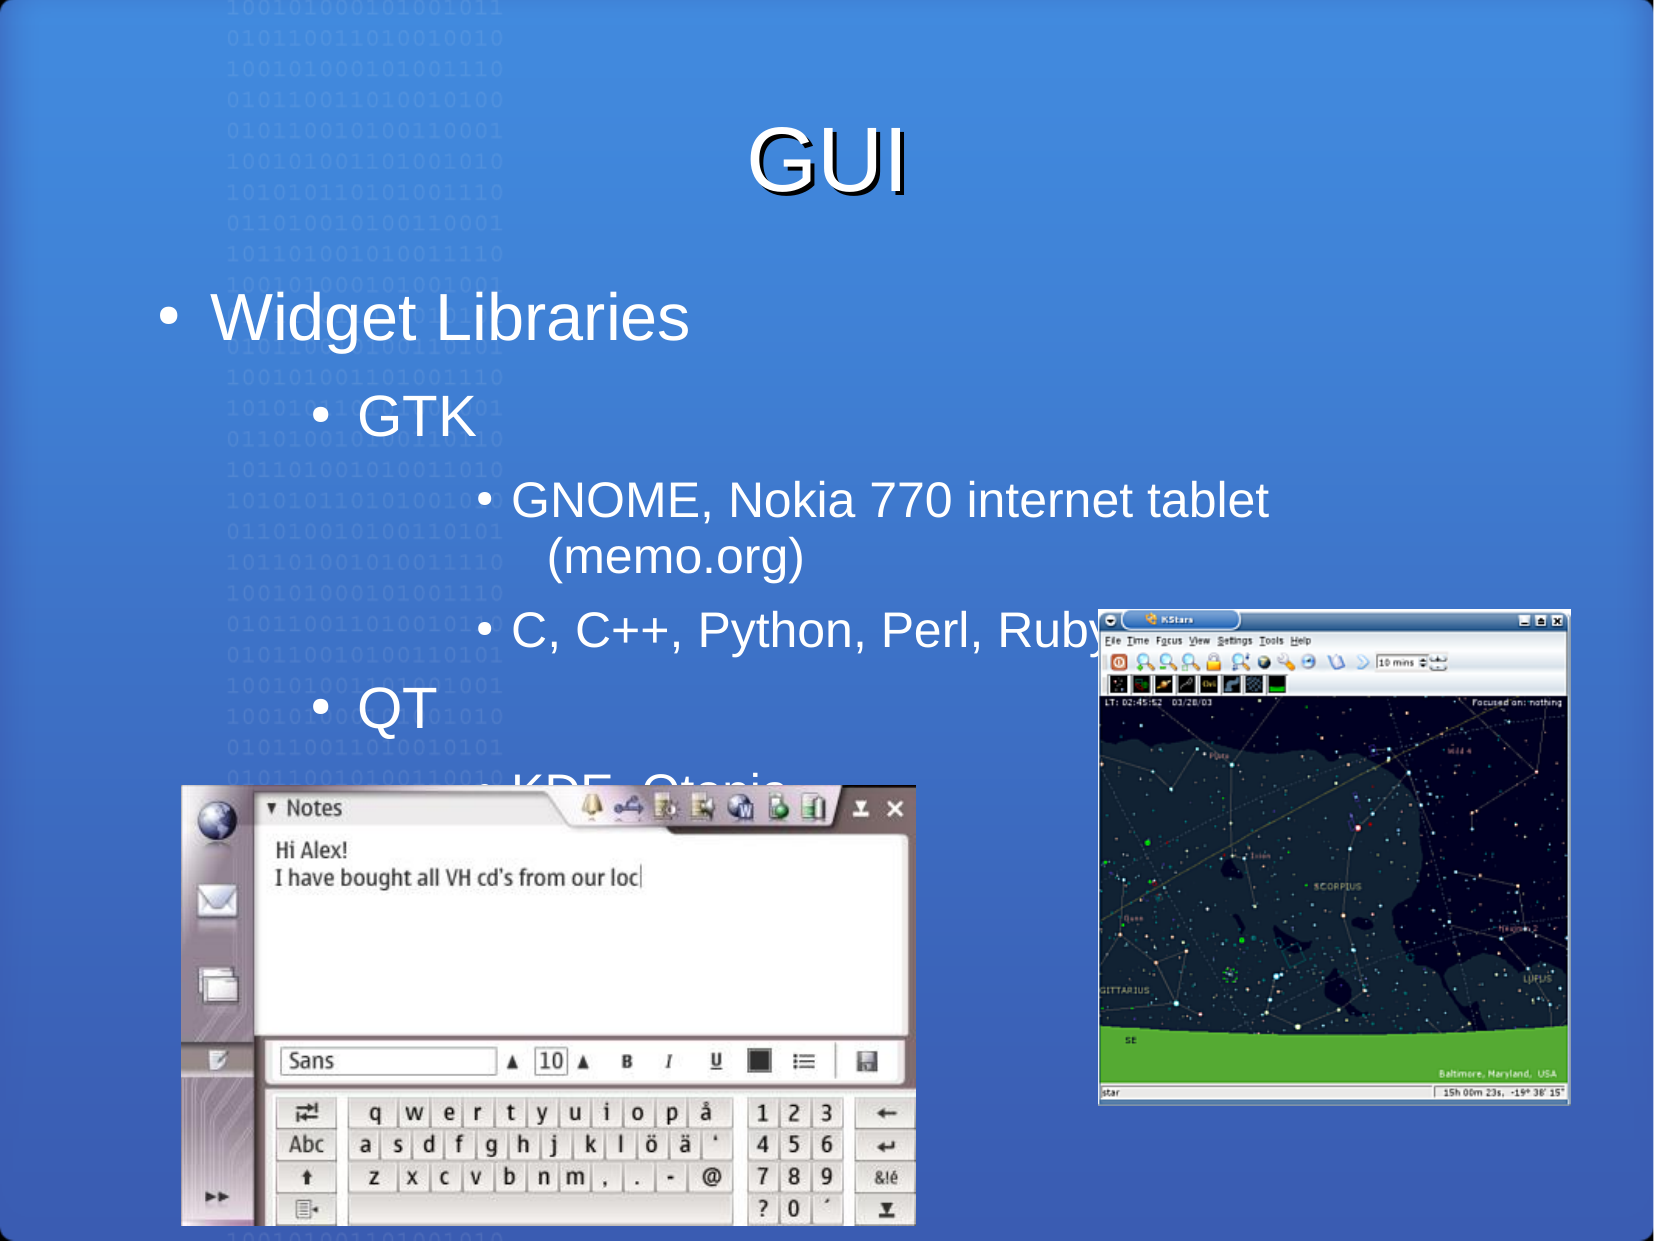

# GUI
Widget Libraries
GTK
GNOME, Nokia 770 internet tablet (memo.org)
C, C++, Python, Perl, Ruby
QT
KDE, Qtopia
C++, Python